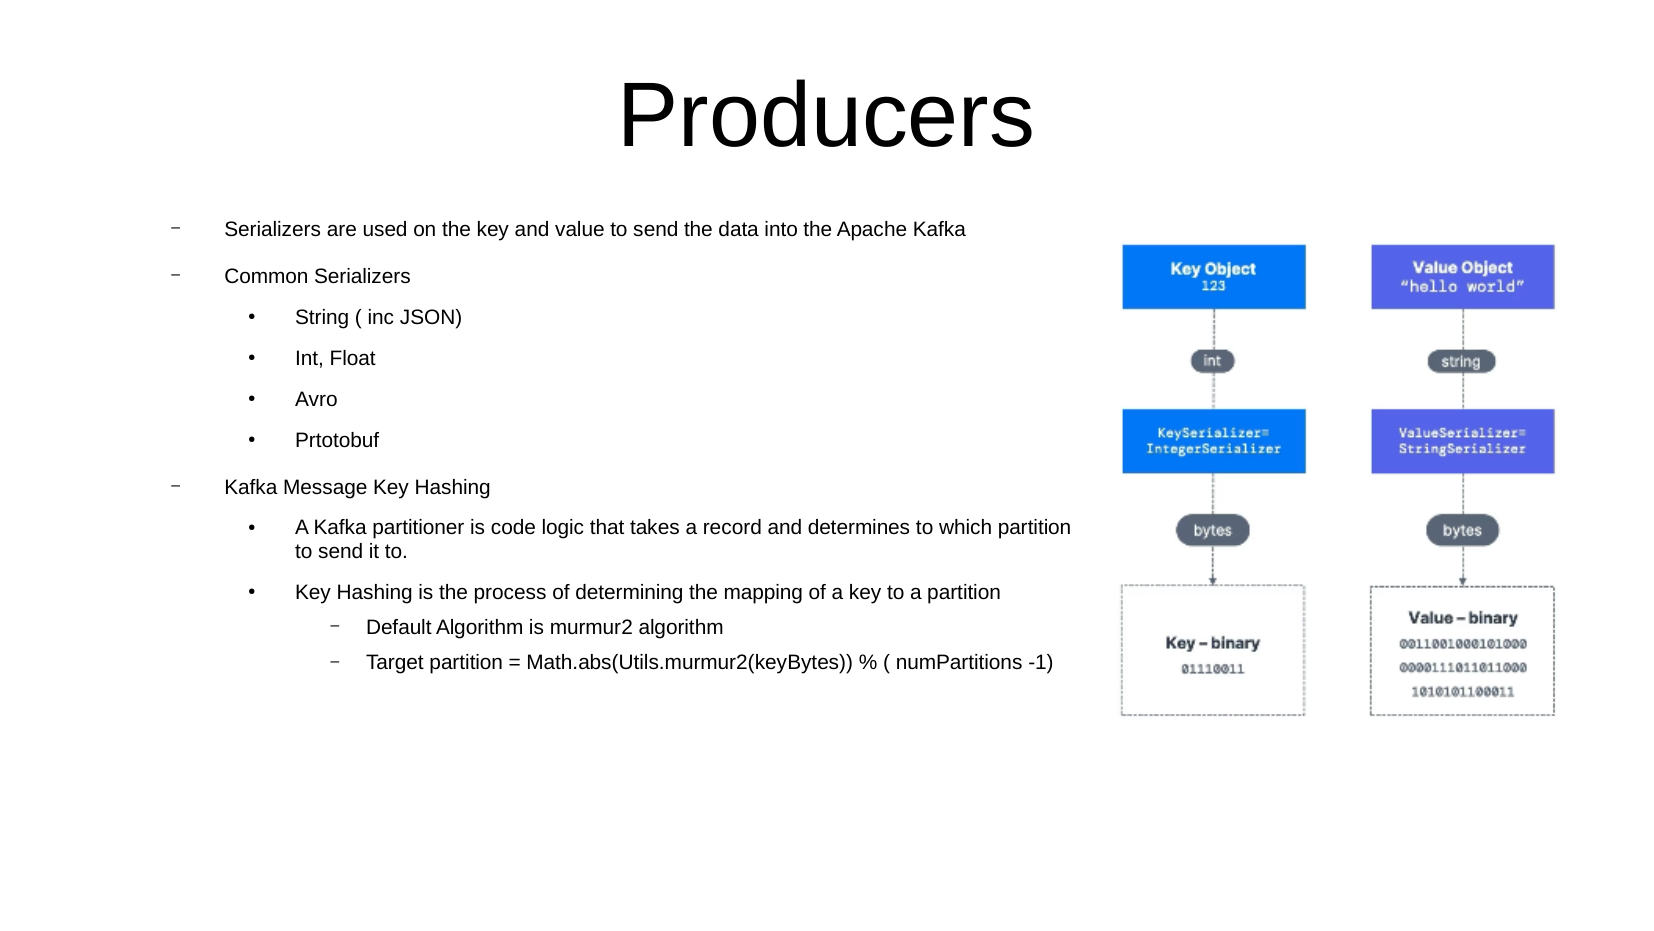

# Producers
Serializers are used on the key and value to send the data into the Apache Kafka
Common Serializers
String ( inc JSON)
Int, Float
Avro
Prtotobuf
Kafka Message Key Hashing
A Kafka partitioner is code logic that takes a record and determines to which partition
to send it to.
Key Hashing is the process of determining the mapping of a key to a partition
Default Algorithm is murmur2 algorithm
Target partition = Math.abs(Utils.murmur2(keyBytes)) % ( numPartitions -1)